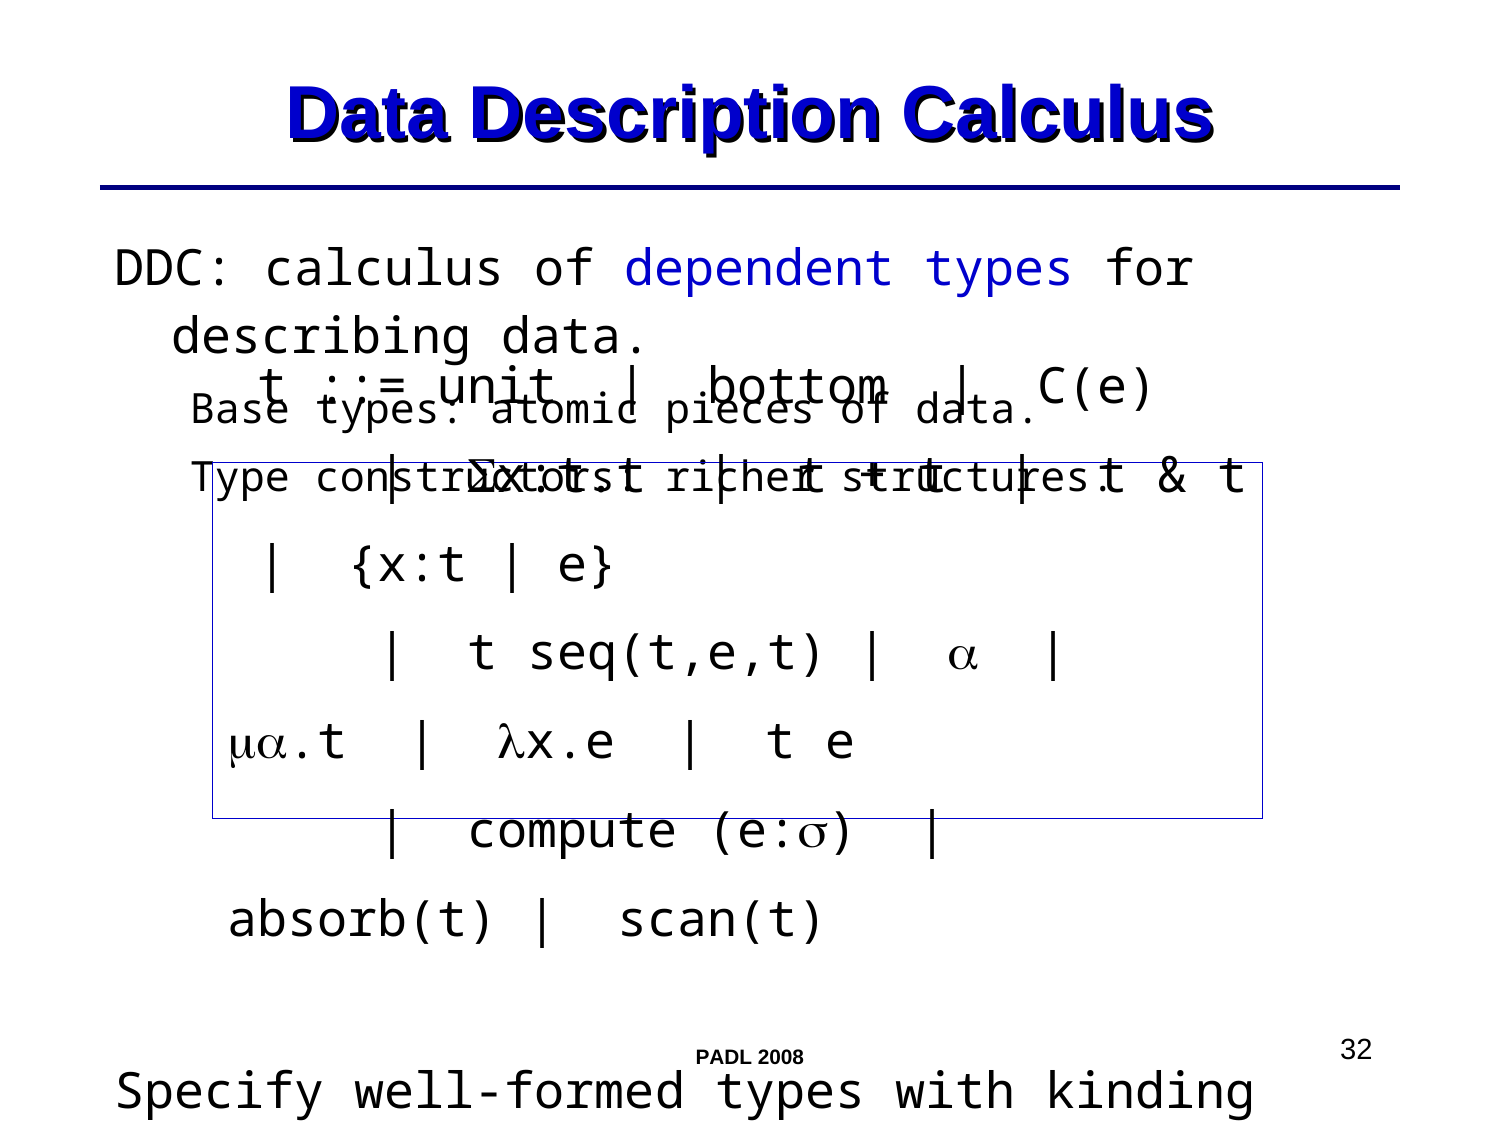

# Data Description Calculus
DDC: calculus of dependent types for describing data.
Base types: atomic pieces of data.
Type constructors: richer structures.
Specify well-formed types with kinding judgment.
 t ::= unit | bottom | C(e)
 | x:t.t | t + t | t & t | {x:t | e}
 | t seq(t,e,t) |  | .t | x.e | t e
 | compute (e:) | absorb(t) | scan(t)
32